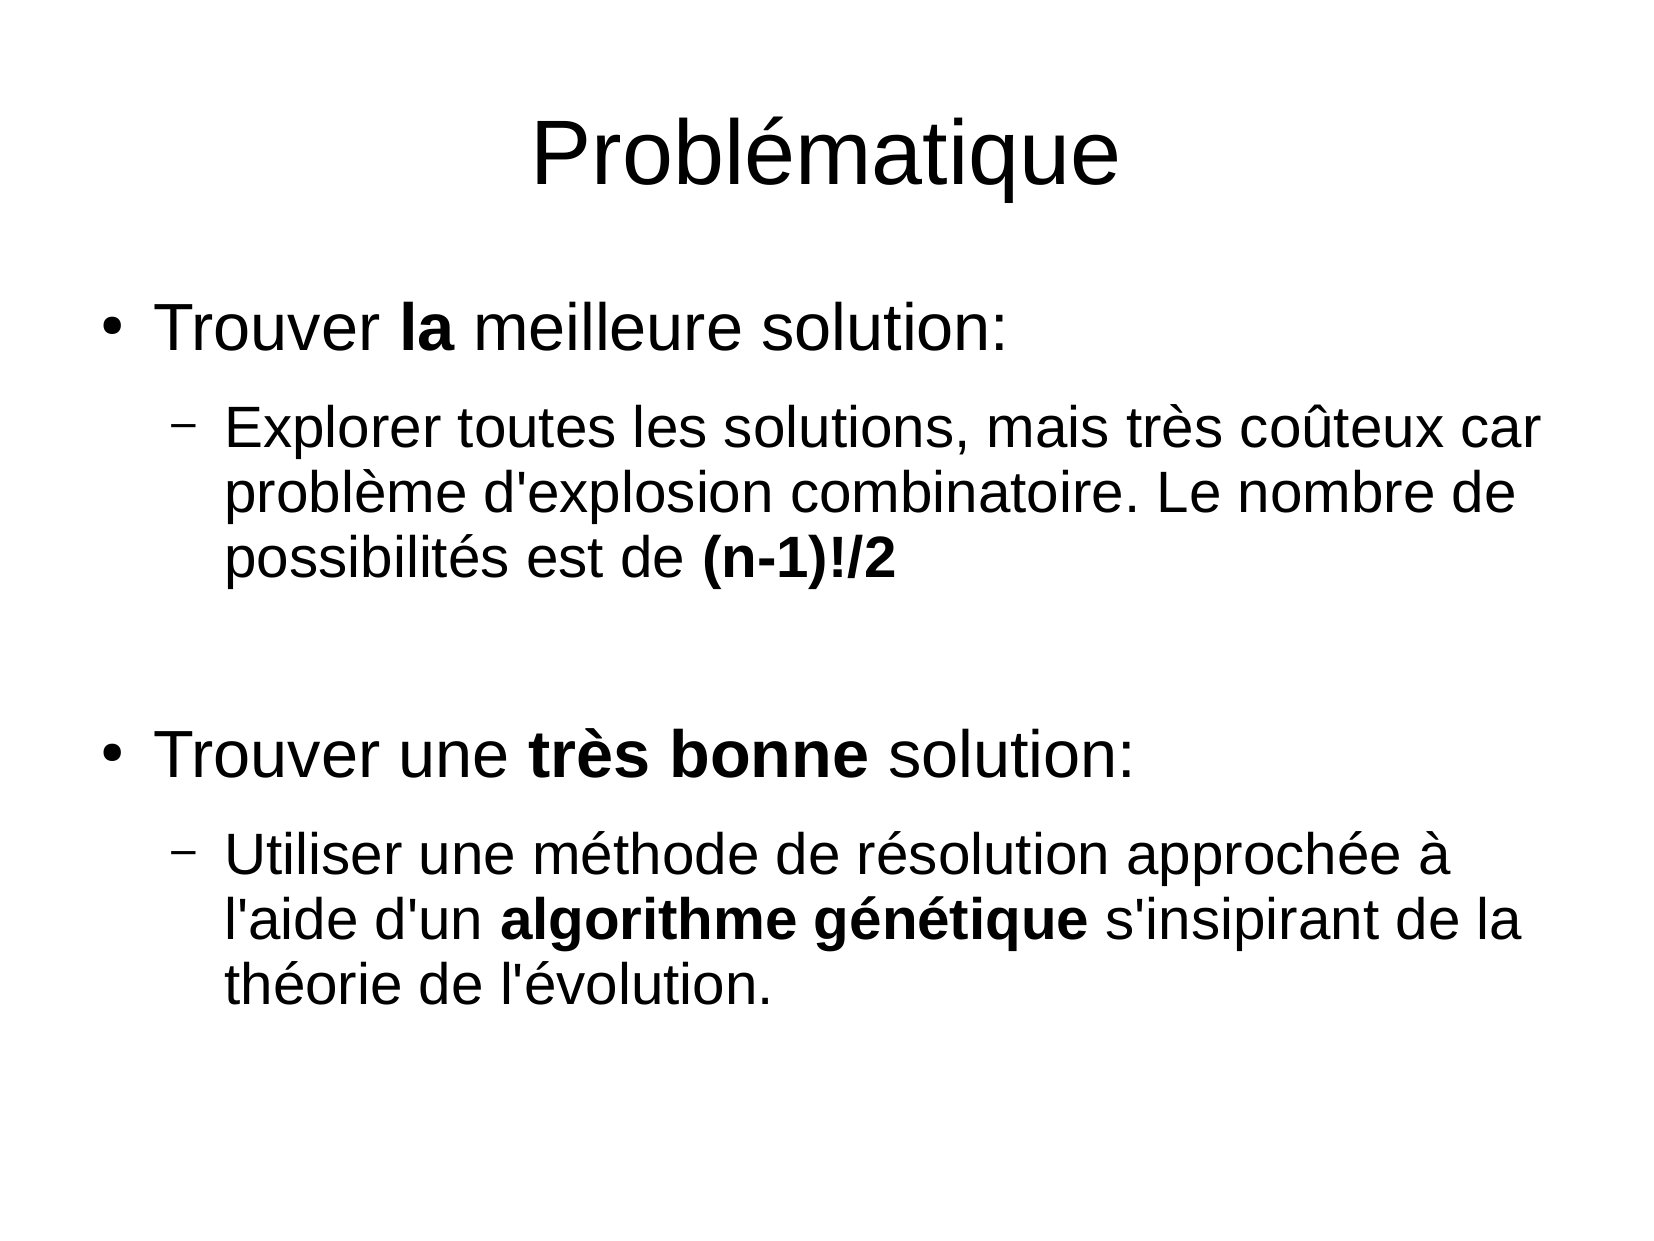

# Problématique
Trouver la meilleure solution:
Explorer toutes les solutions, mais très coûteux car problème d'explosion combinatoire. Le nombre de possibilités est de (n-1)!/2
Trouver une très bonne solution:
Utiliser une méthode de résolution approchée à l'aide d'un algorithme génétique s'insipirant de la théorie de l'évolution.